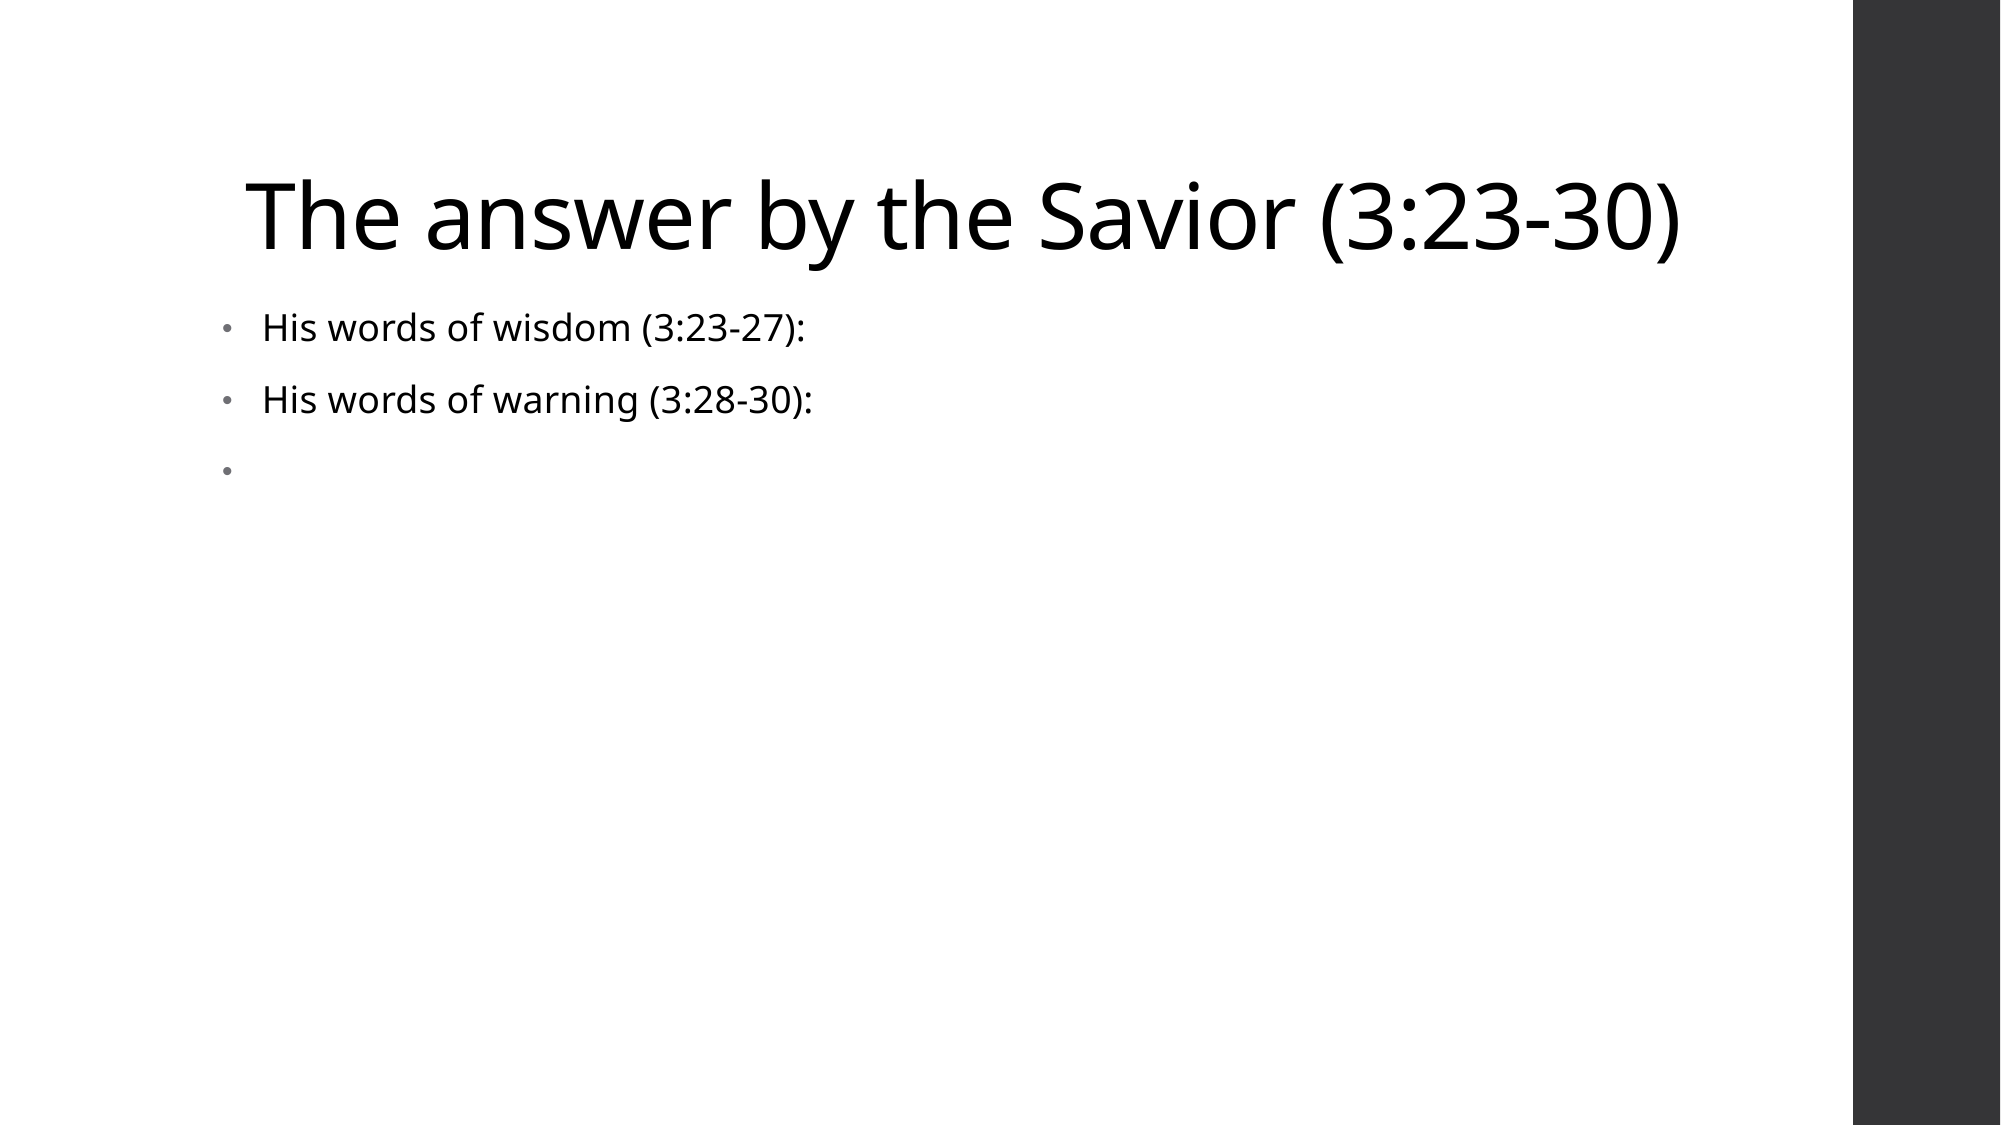

# The answer by the Savior (3:23-30)
 His words of wisdom (3:23-27):
 His words of warning (3:28-30):